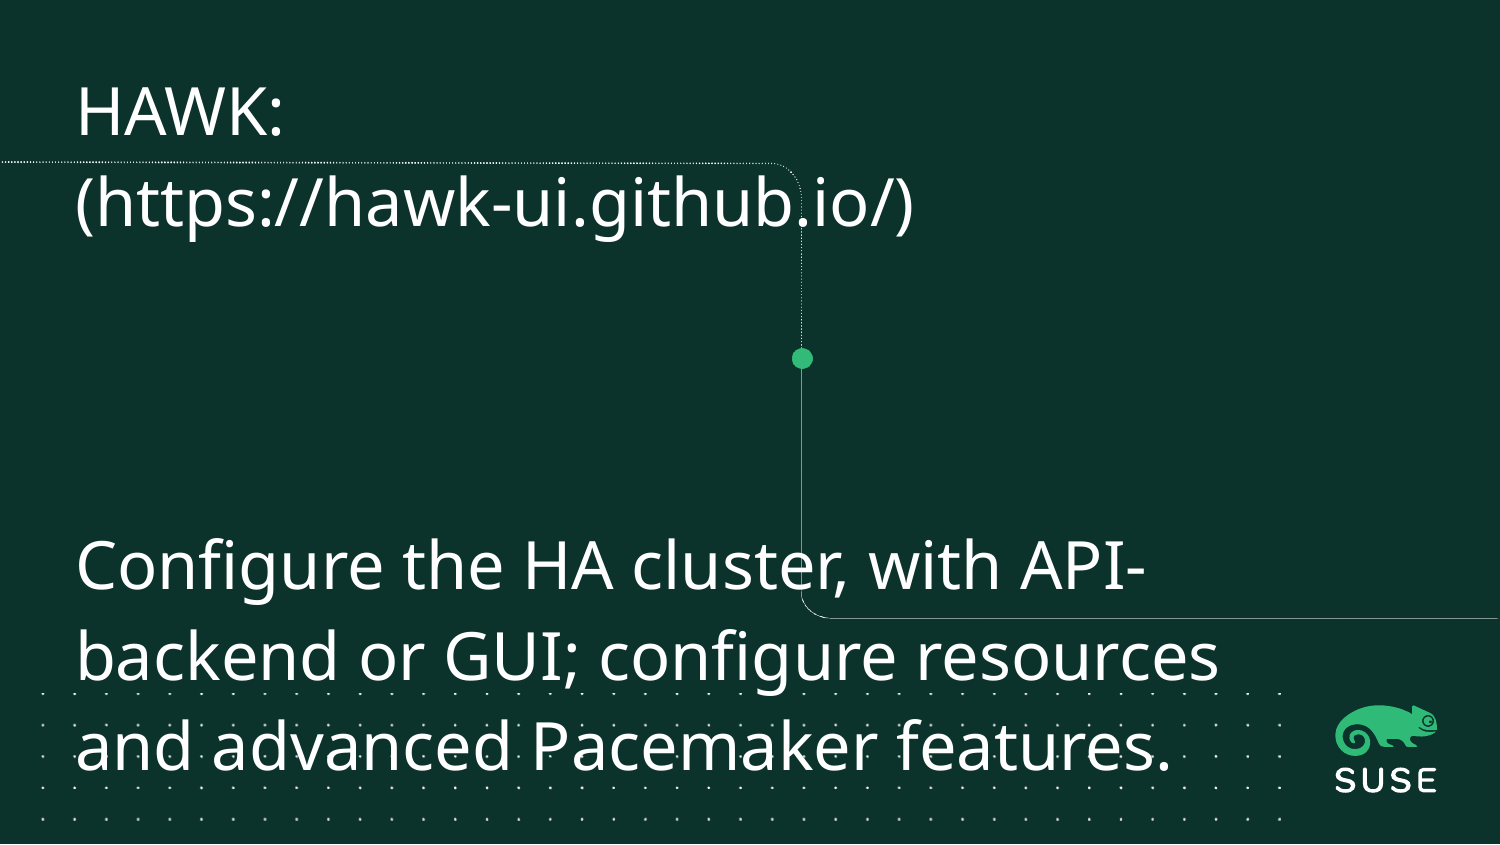

# HAWK: (https://hawk-ui.github.io/) Configure the HA cluster, with API-backend or GUI; configure resources and advanced Pacemaker features.